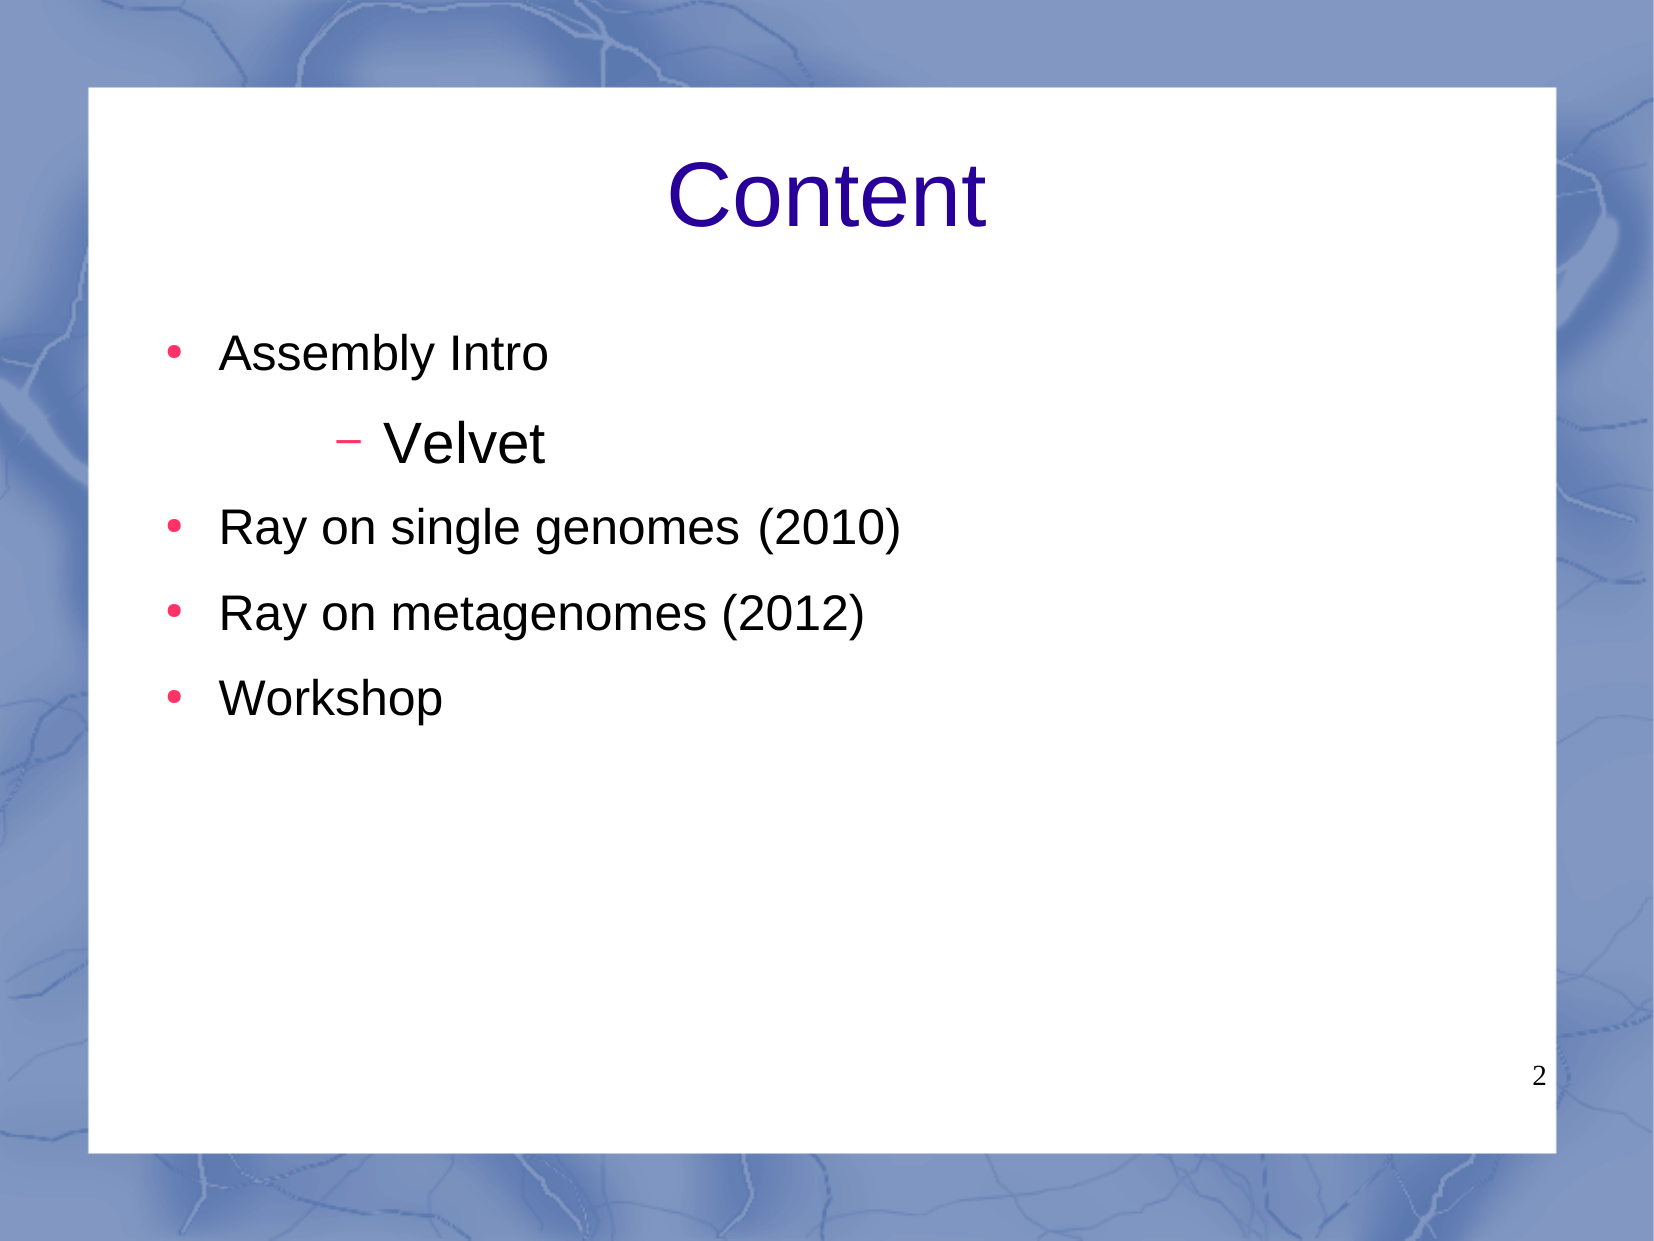

# Content
Assembly Intro
Velvet
Ray on single genomes	 (2010)
Ray on metagenomes (2012)
Workshop
2